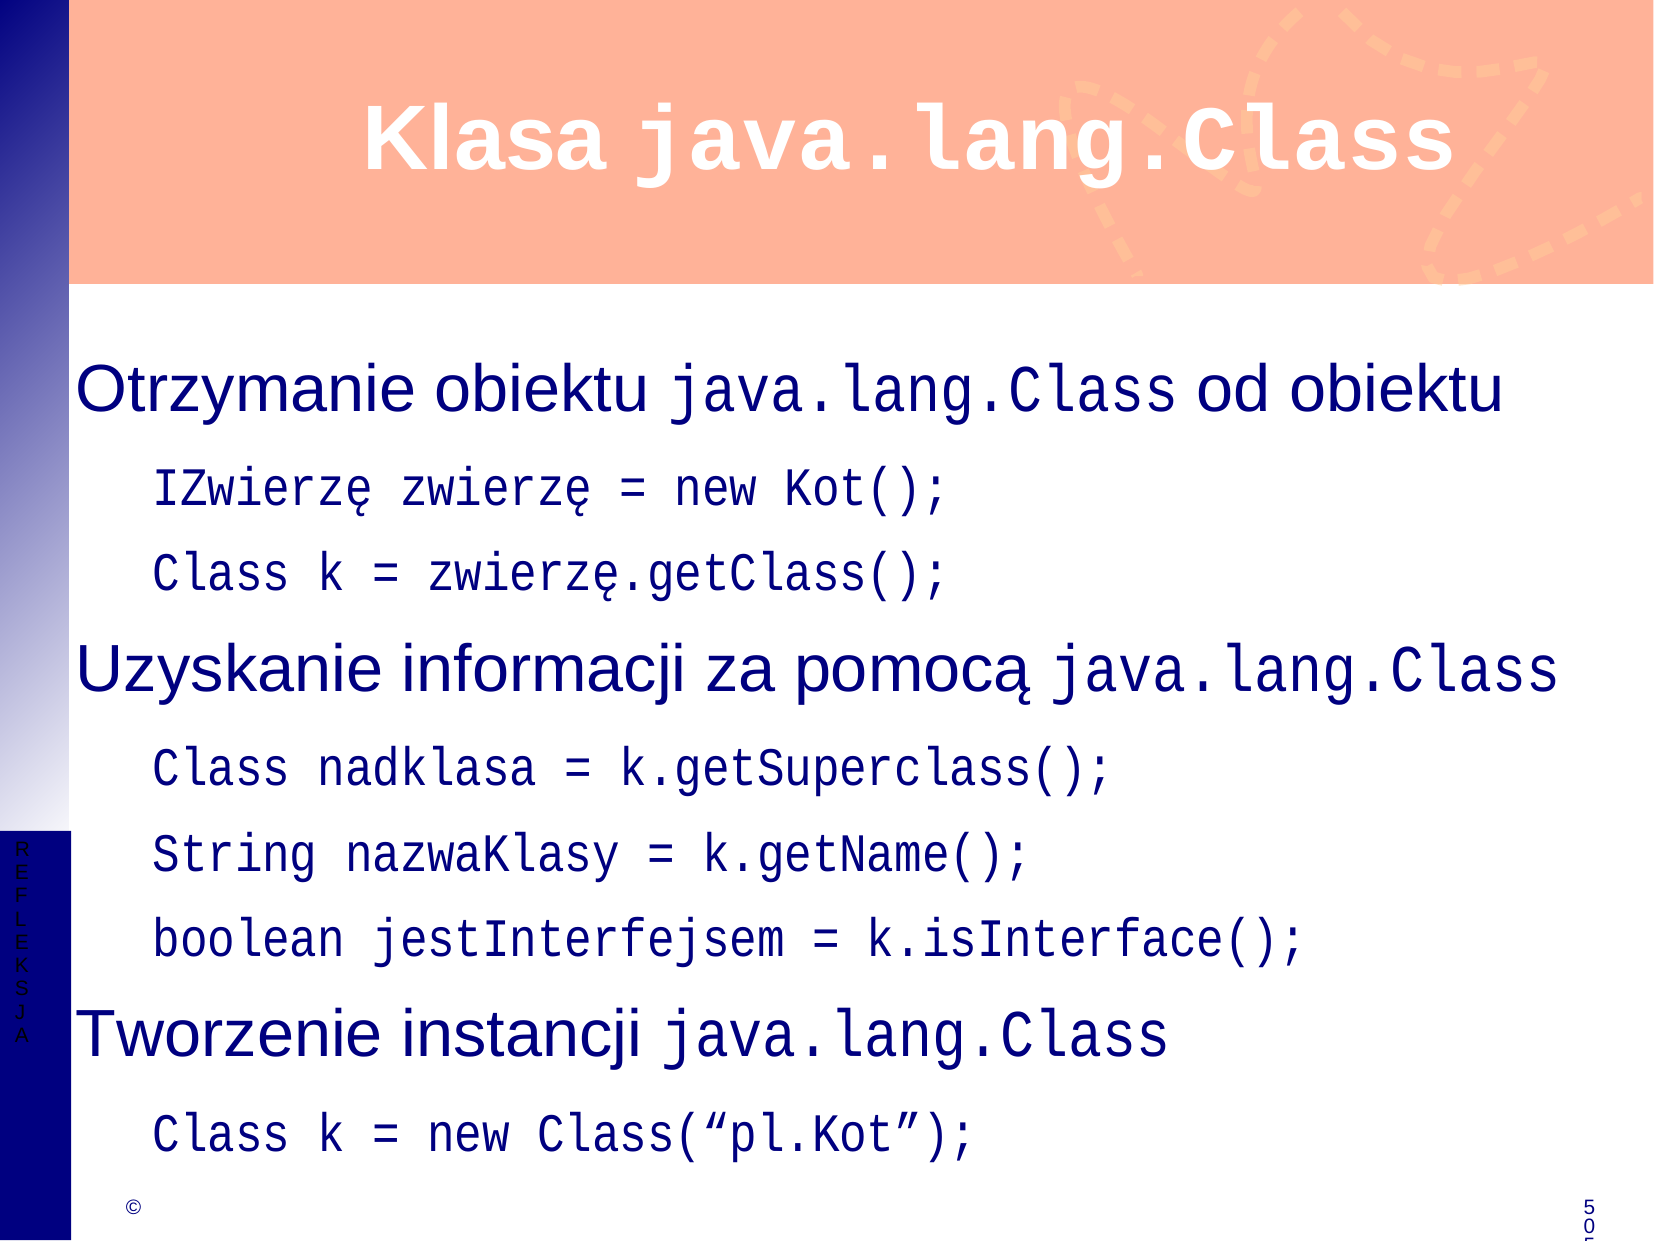

Klasa java.lang.Class
# Otrzymanie obiektu java.lang.Class od obiektu
IZwierzę zwierzę = new Kot();
Class k = zwierzę.getClass();
Uzyskanie informacji za pomocą java.lang.Class
Class nadklasa = k.getSuperclass();
String nazwaKlasy = k.getName();
boolean jestInterfejsem = k.isInterface();
Tworzenie instancji java.lang.Class
Class k = new Class(“pl.Kot”);
R
E
F
L
E
K
S
J
A